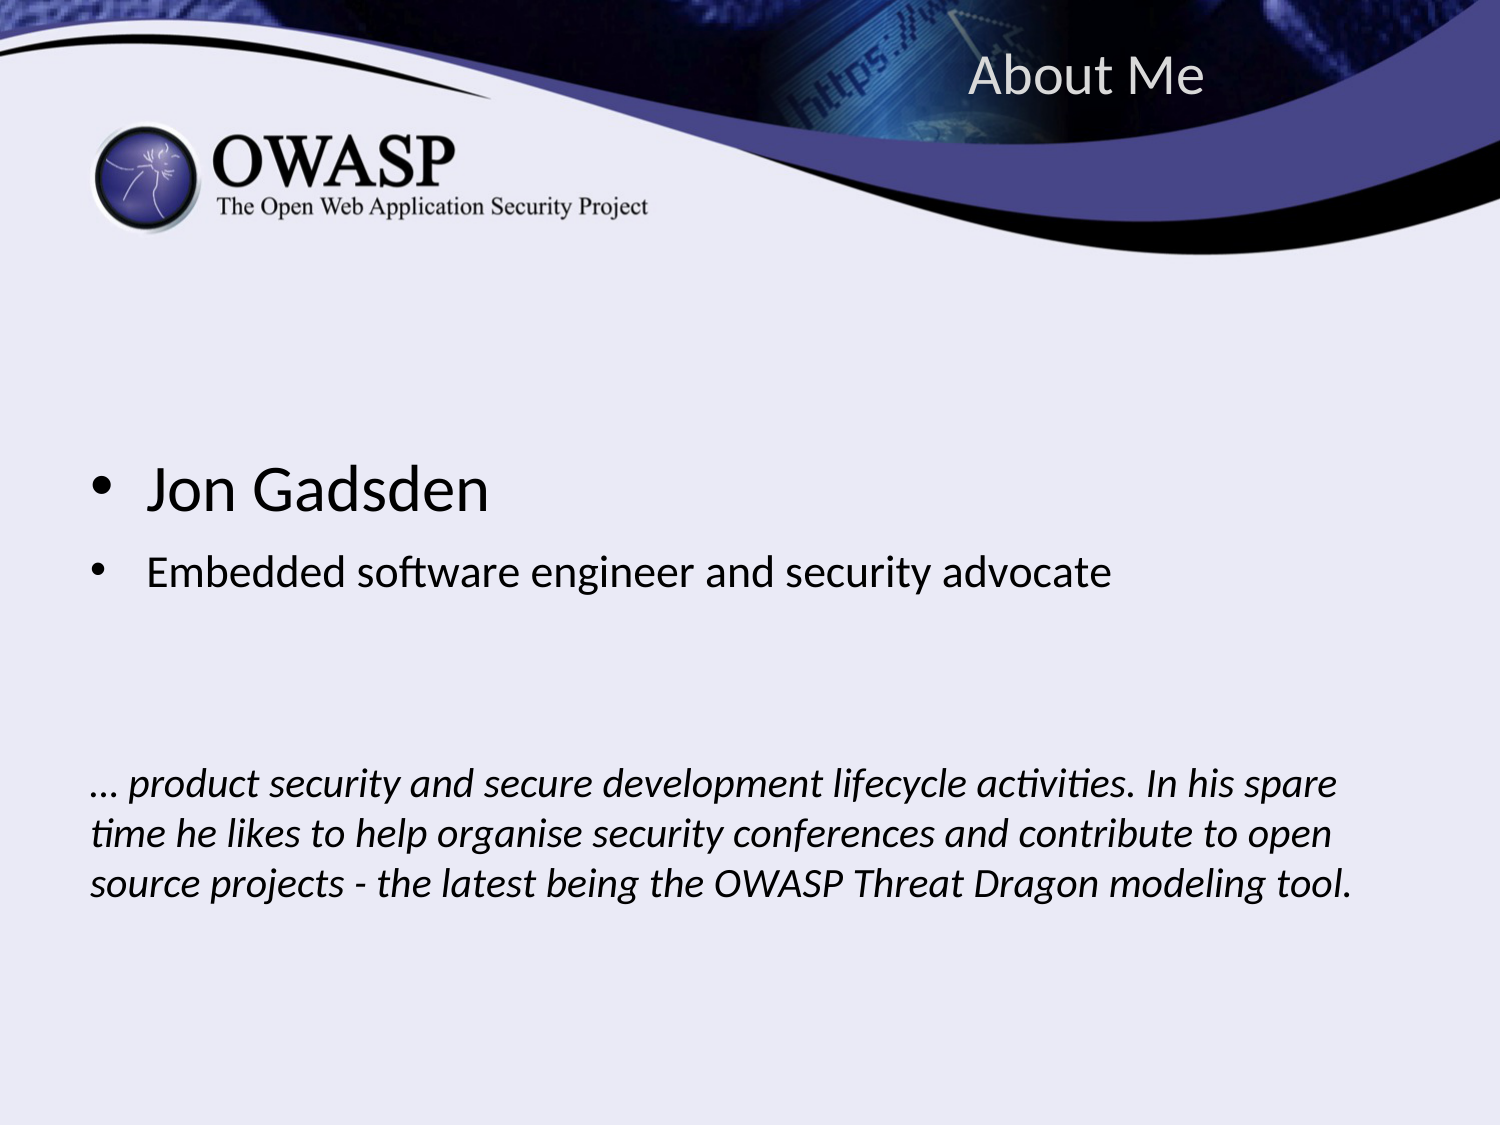

# About Me
Jon Gadsden
Embedded software engineer and security advocate
… product security and secure development lifecycle activities. In his spare time he likes to help organise security conferences and contribute to open source projects - the latest being the OWASP Threat Dragon modeling tool.